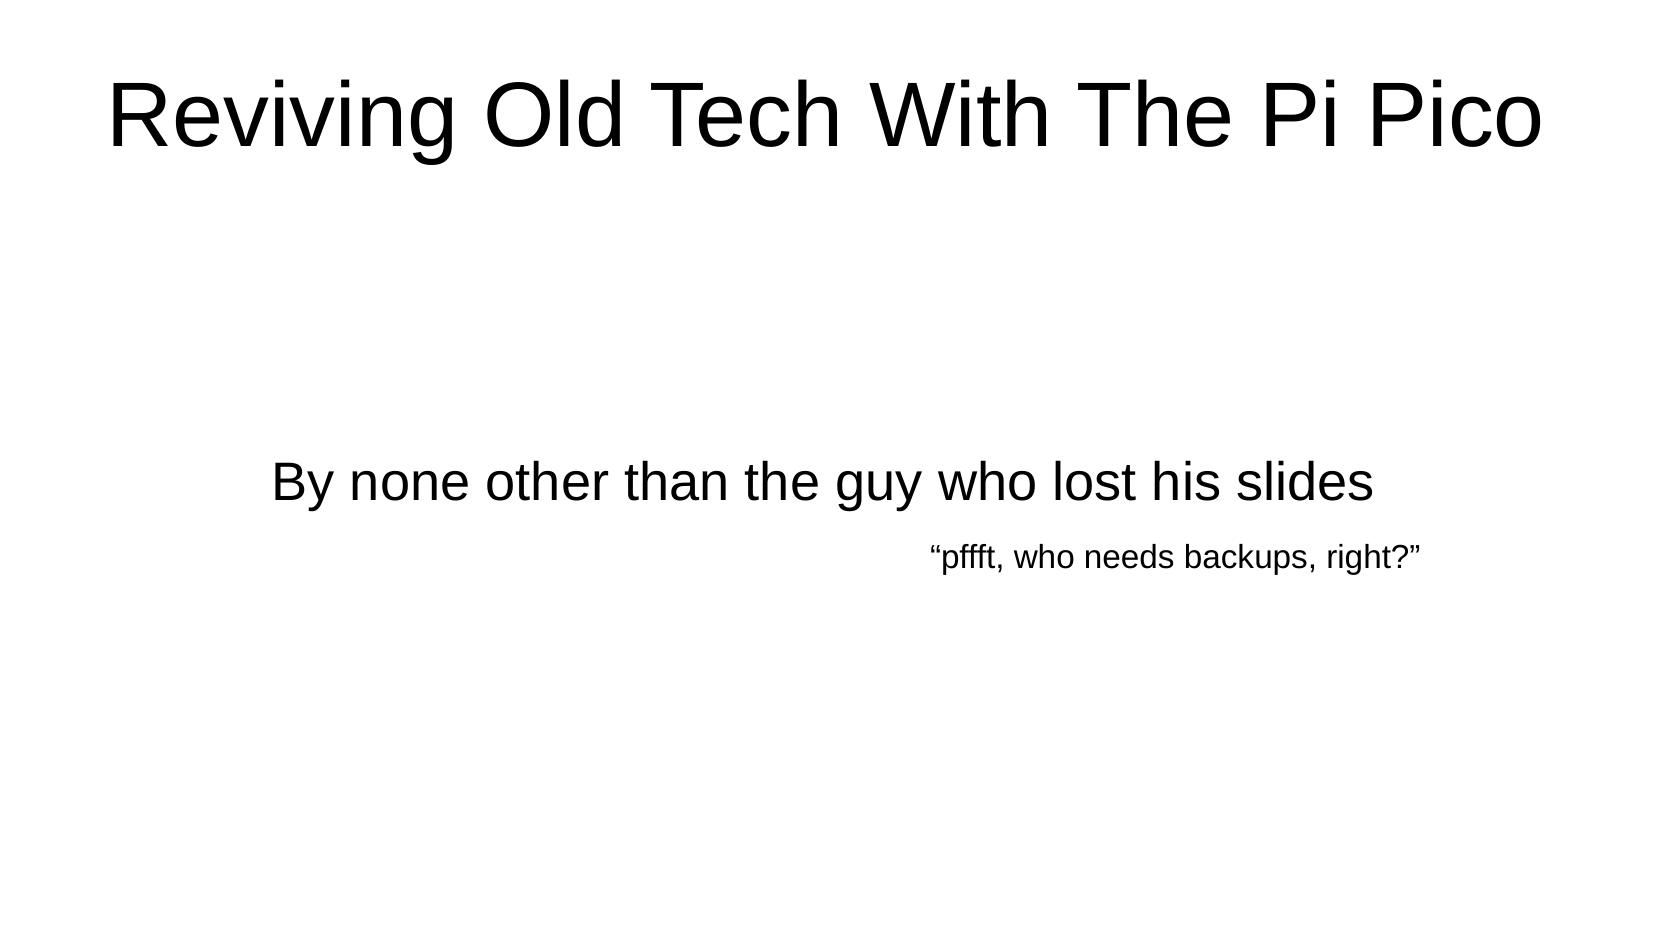

# Reviving Old Tech With The Pi Pico
By none other than the guy who lost his slides
“pffft, who needs backups, right?”